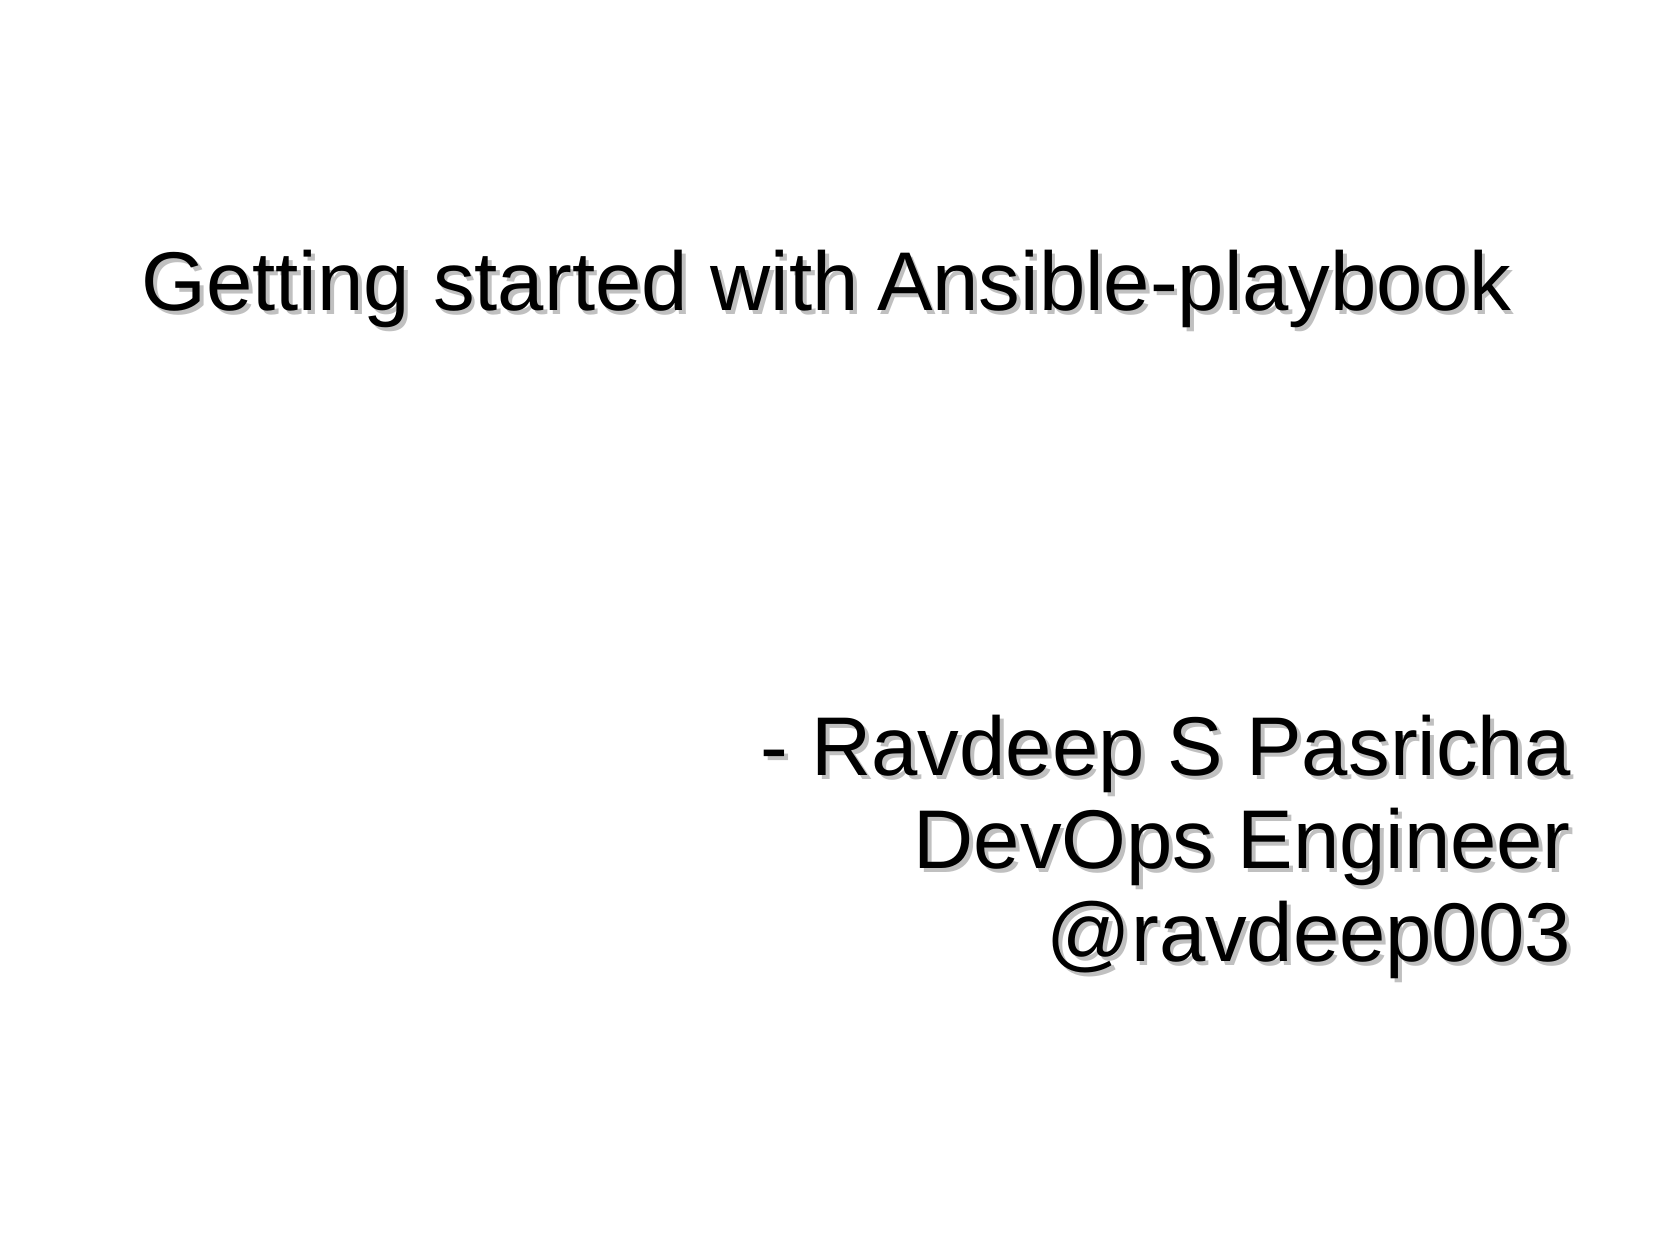

#
Getting started with Ansible-playbook
- Ravdeep S Pasricha
DevOps Engineer
@ravdeep003